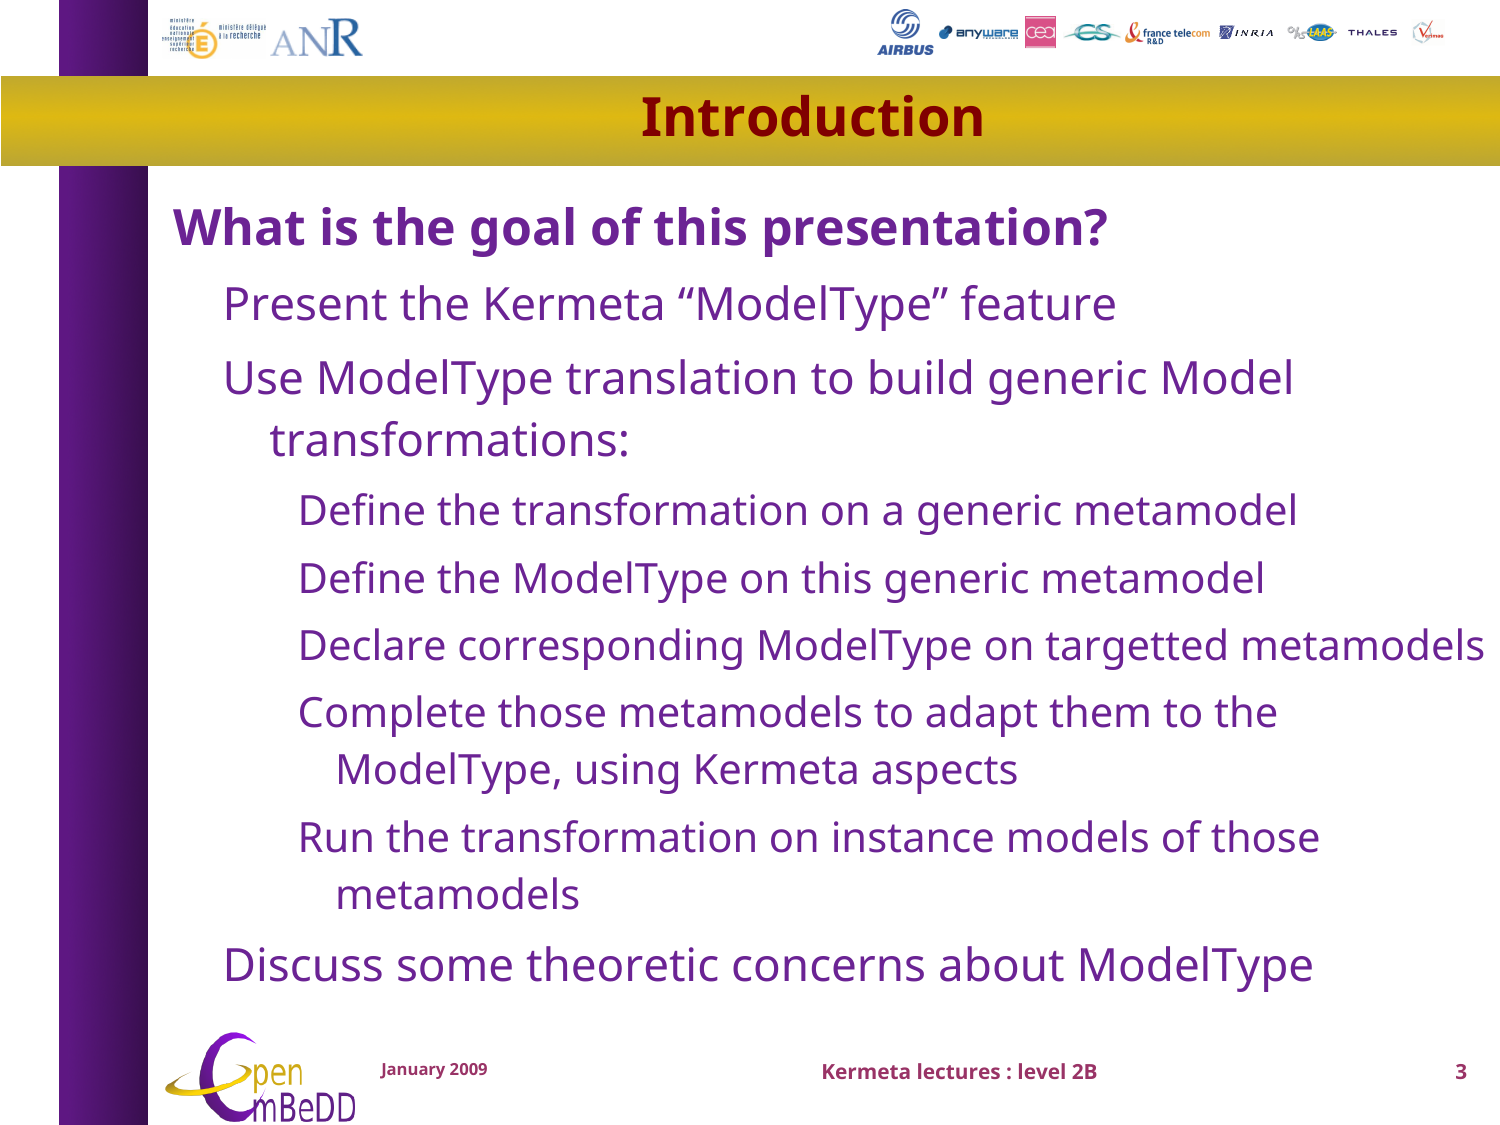

# Introduction
 What is the goal of this presentation?
Present the Kermeta “ModelType” feature
Use ModelType translation to build generic Model transformations:
Define the transformation on a generic metamodel
Define the ModelType on this generic metamodel
Declare corresponding ModelType on targetted metamodels
Complete those metamodels to adapt them to the ModelType, using Kermeta aspects
Run the transformation on instance models of those metamodels
Discuss some theoretic concerns about ModelType
Pied de page
Pied de page fixe
3